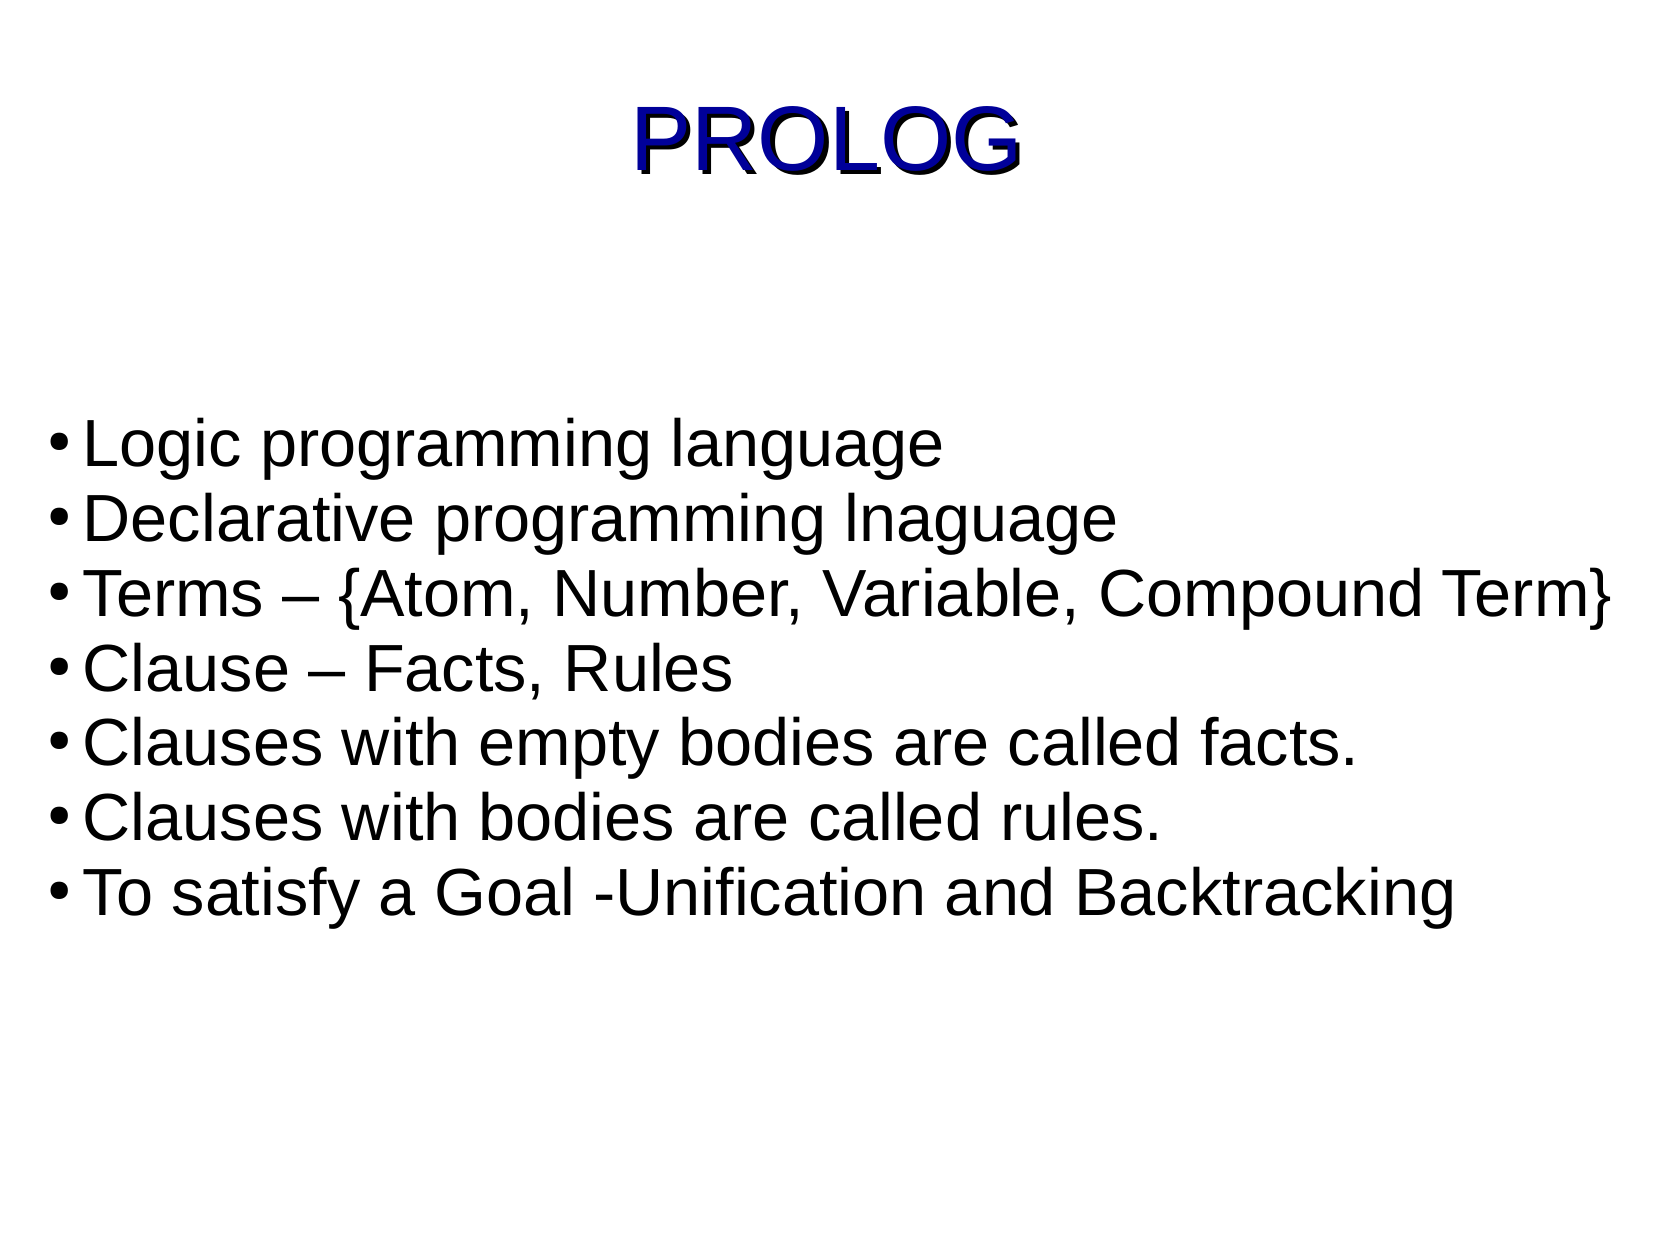

# PROLOG
Logic programming language
Declarative programming lnaguage
Terms – {Atom, Number, Variable, Compound Term}
Clause – Facts, Rules
Clauses with empty bodies are called facts.
Clauses with bodies are called rules.
To satisfy a Goal -Unification and Backtracking